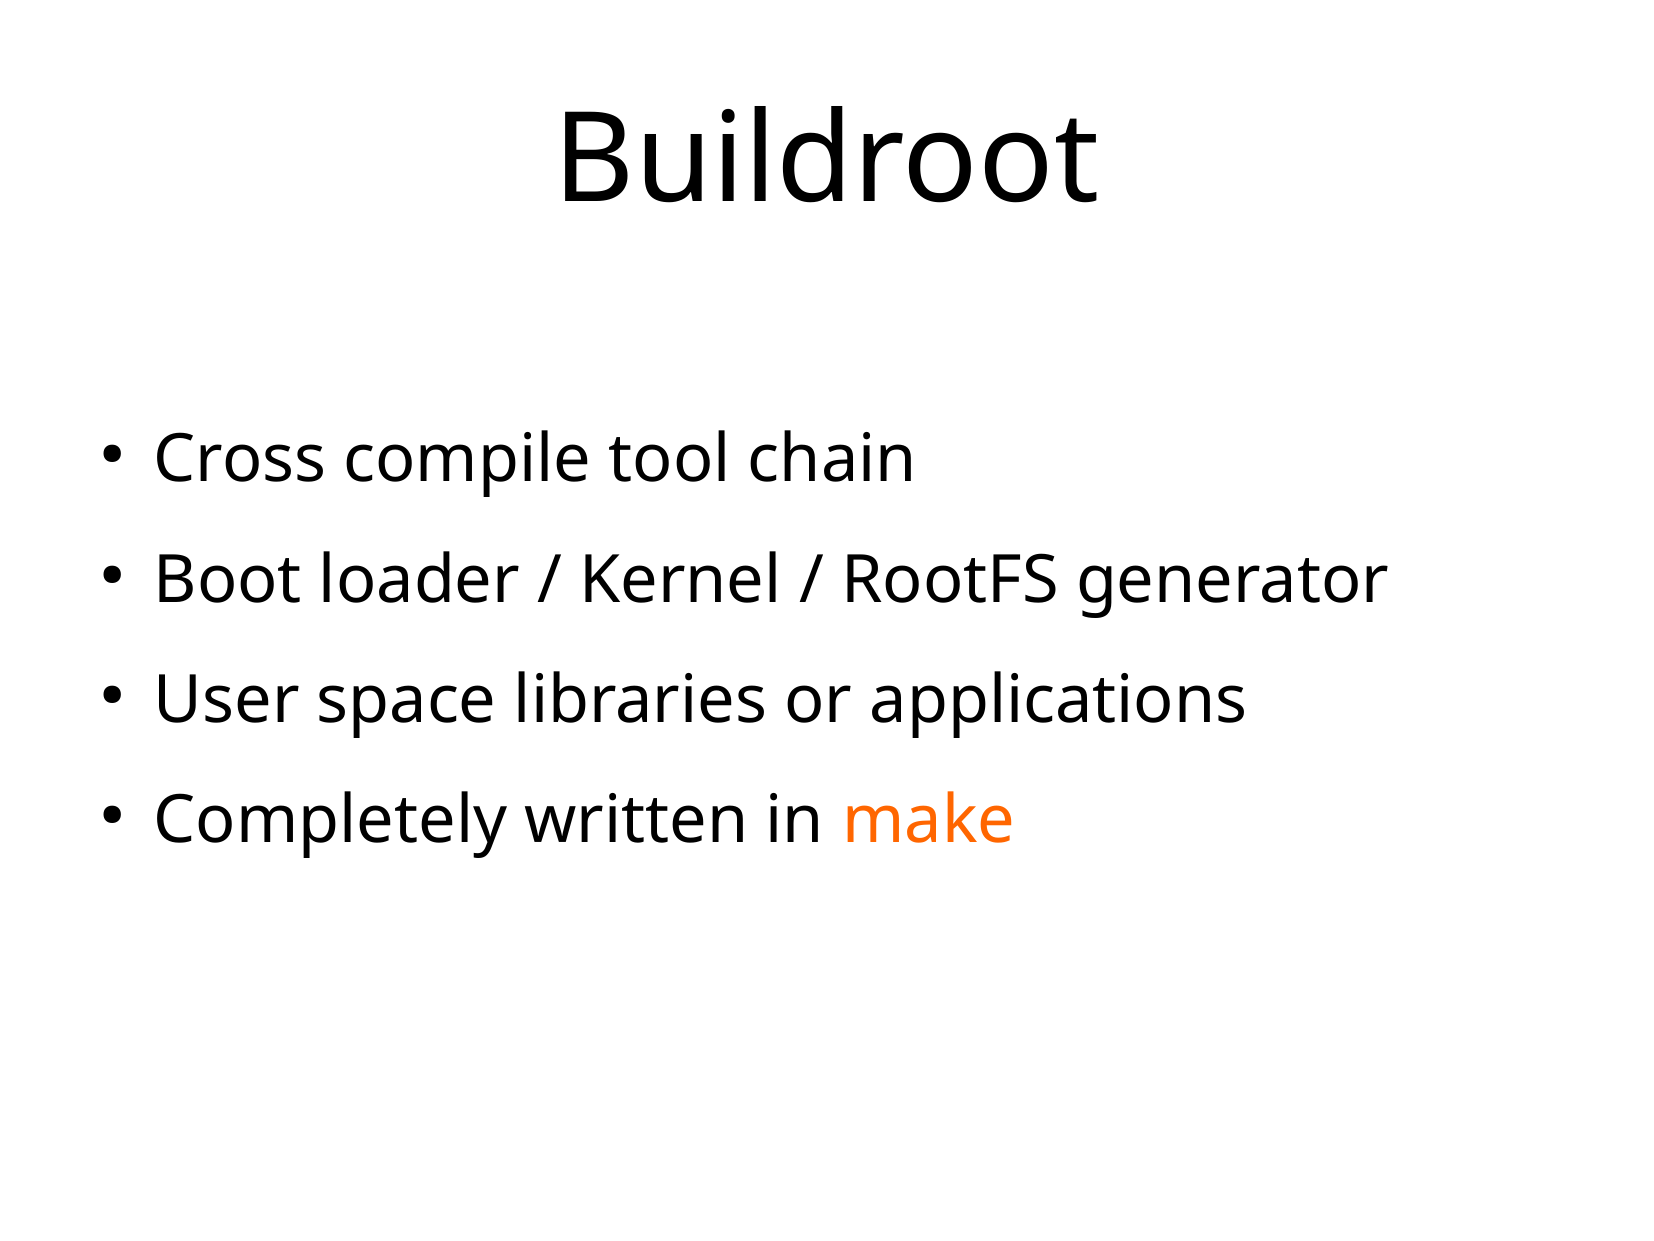

# Buildroot
Cross compile tool chain
Boot loader / Kernel / RootFS generator
User space libraries or applications
Completely written in make